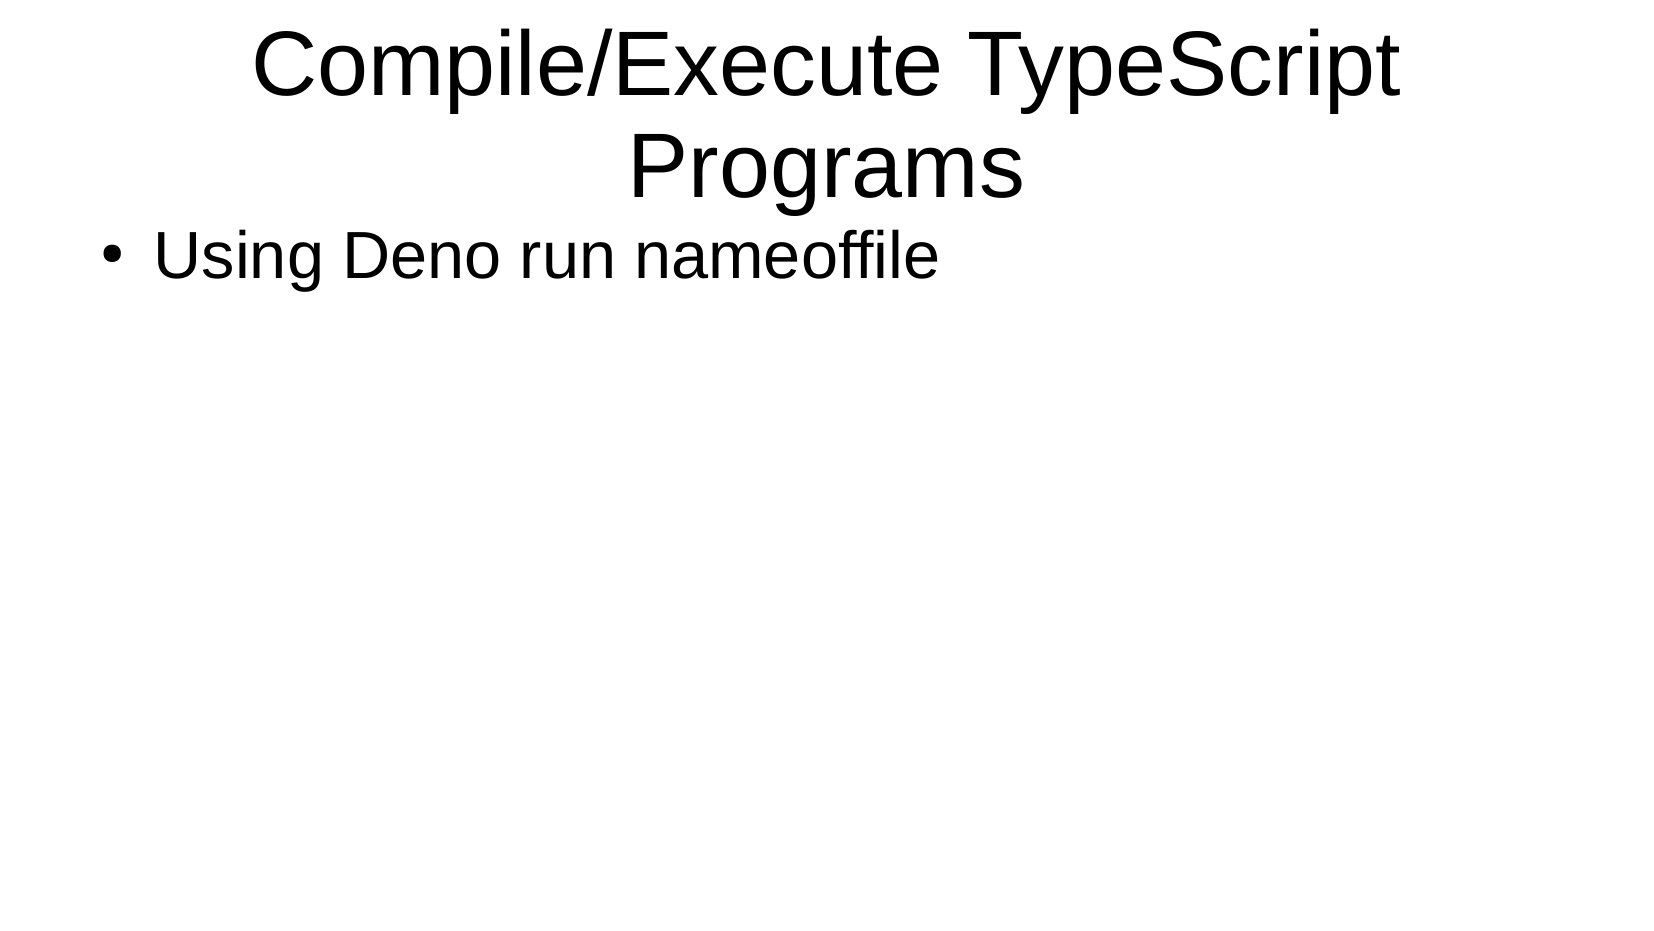

# Compile/Execute TypeScript Programs
Using Deno run nameoffile